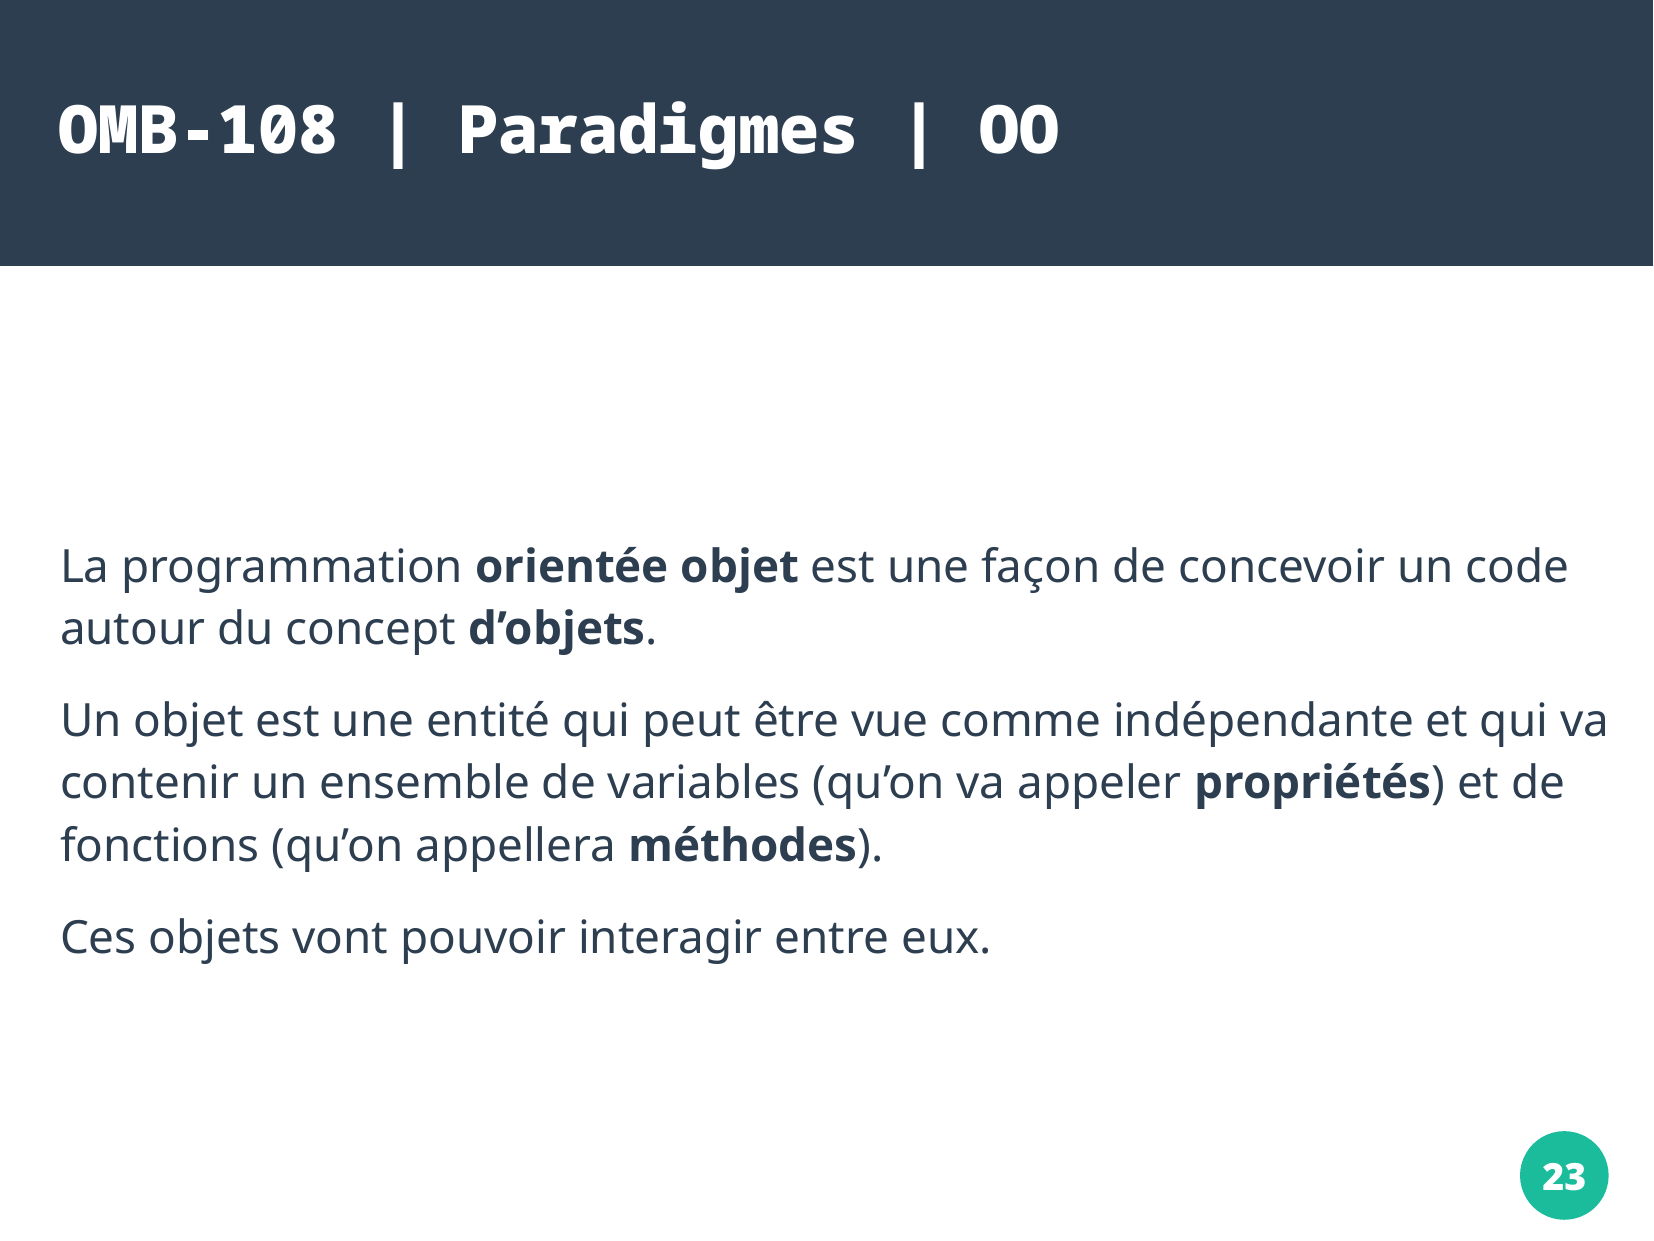

# OMB-108 | Paradigmes | OO
La programmation orientée objet est une façon de concevoir un code autour du concept d’objets.
Un objet est une entité qui peut être vue comme indépendante et qui va contenir un ensemble de variables (qu’on va appeler propriétés) et de fonctions (qu’on appellera méthodes).
Ces objets vont pouvoir interagir entre eux.
23